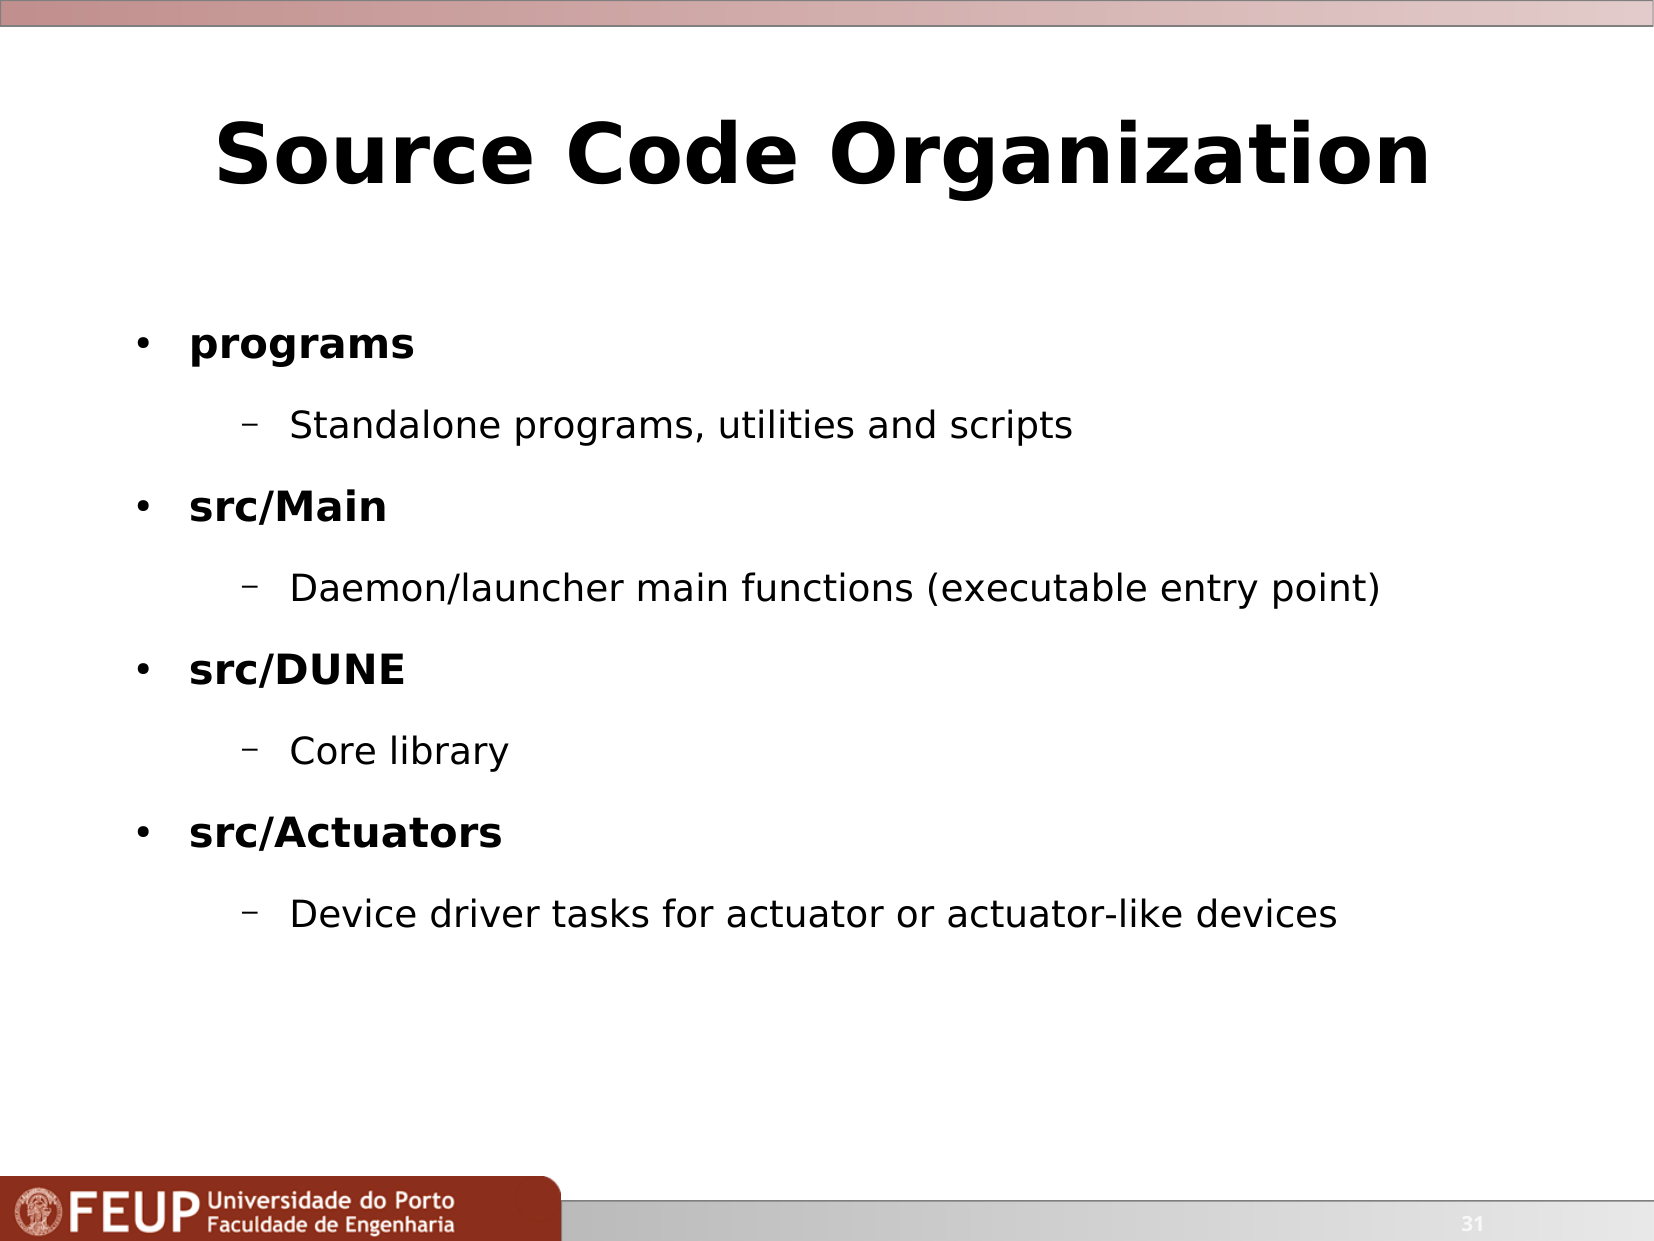

# Source Code Organization
programs
Standalone programs, utilities and scripts
src/Main
Daemon/launcher main functions (executable entry point)
src/DUNE
Core library
src/Actuators
Device driver tasks for actuator or actuator-like devices